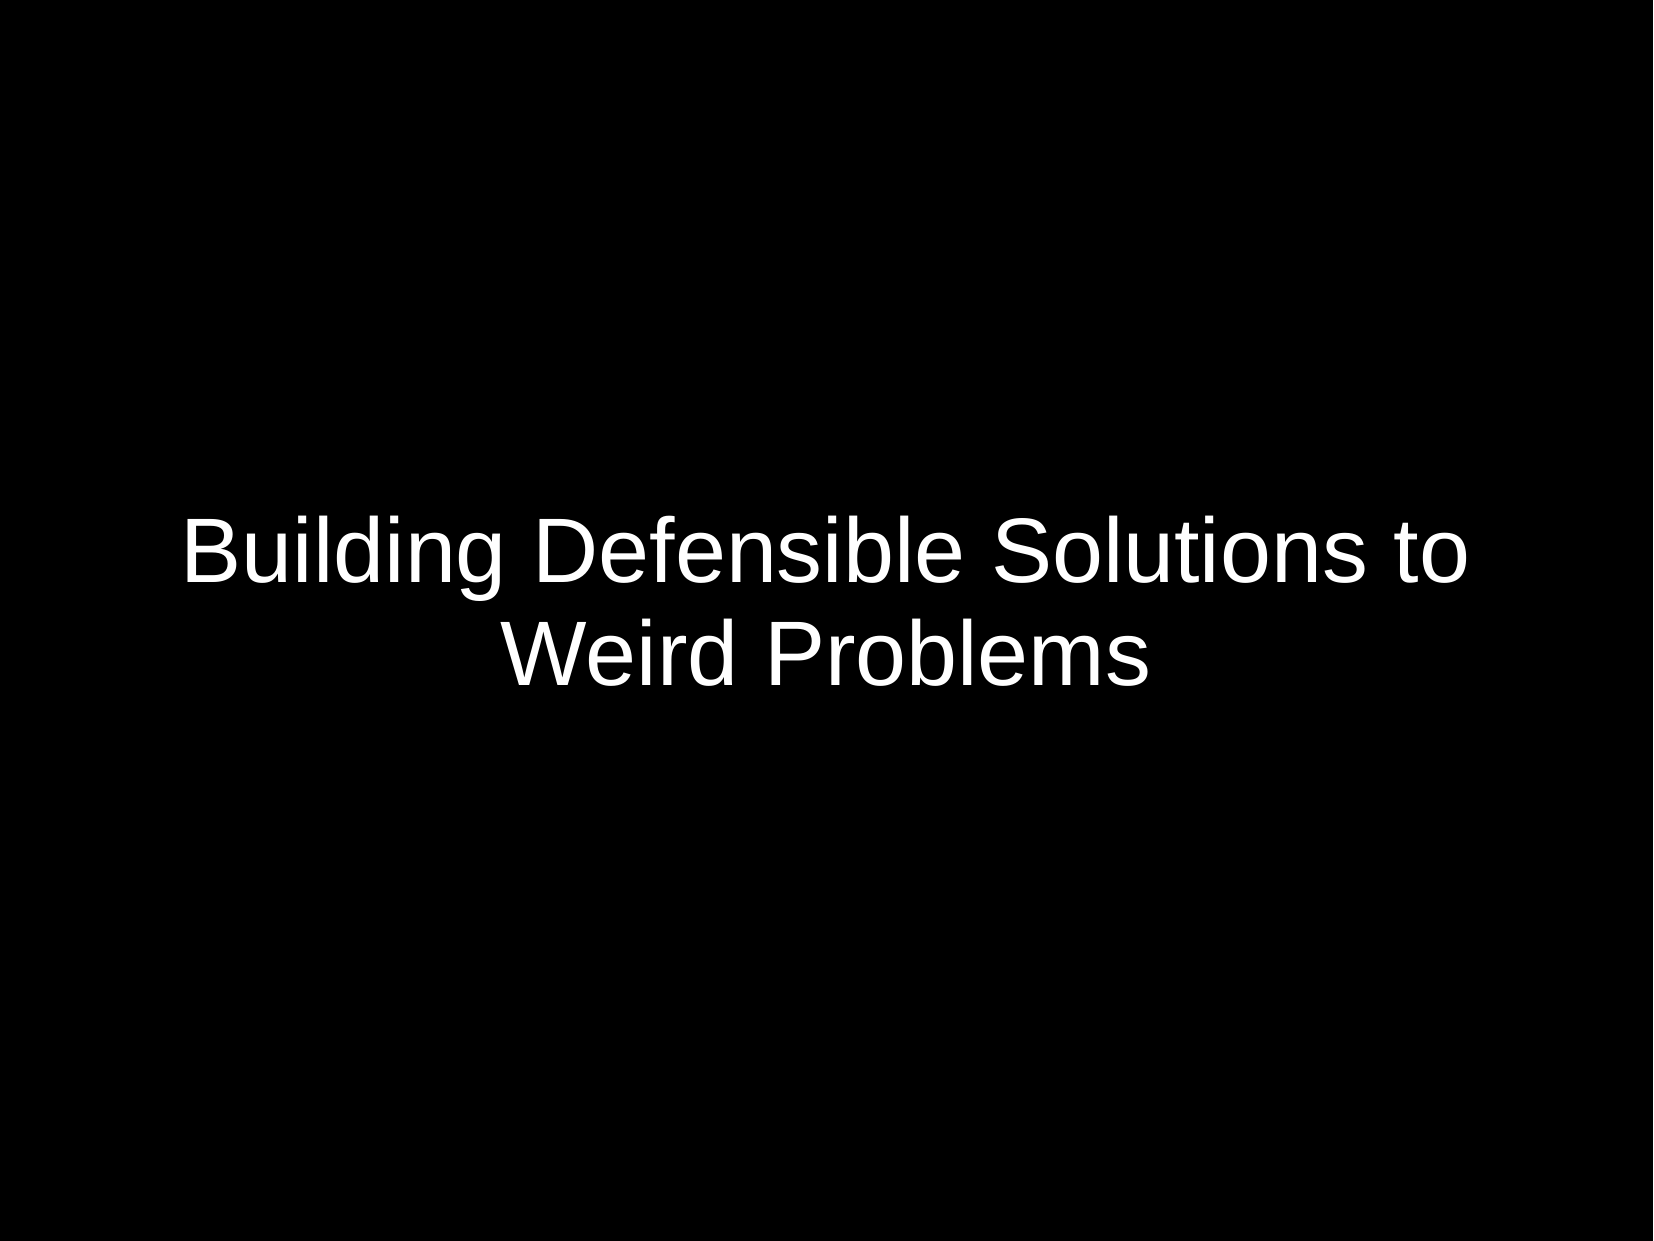

# Building Defensible Solutions to Weird Problems